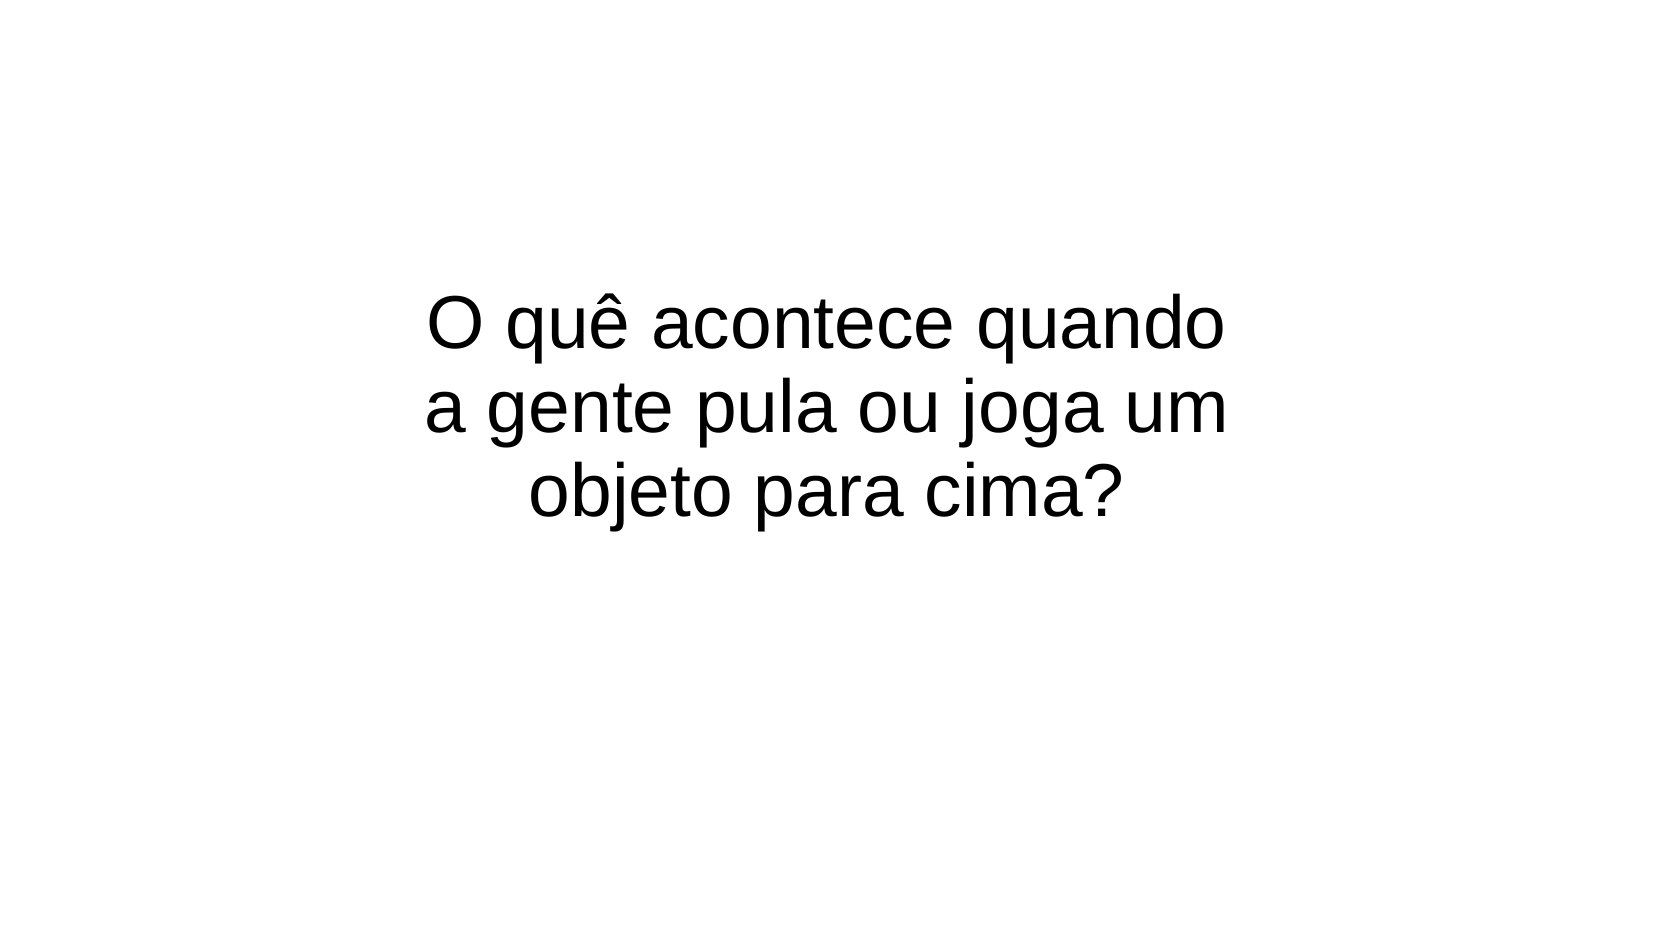

O quê acontece quando a gente pula ou joga um objeto para cima?